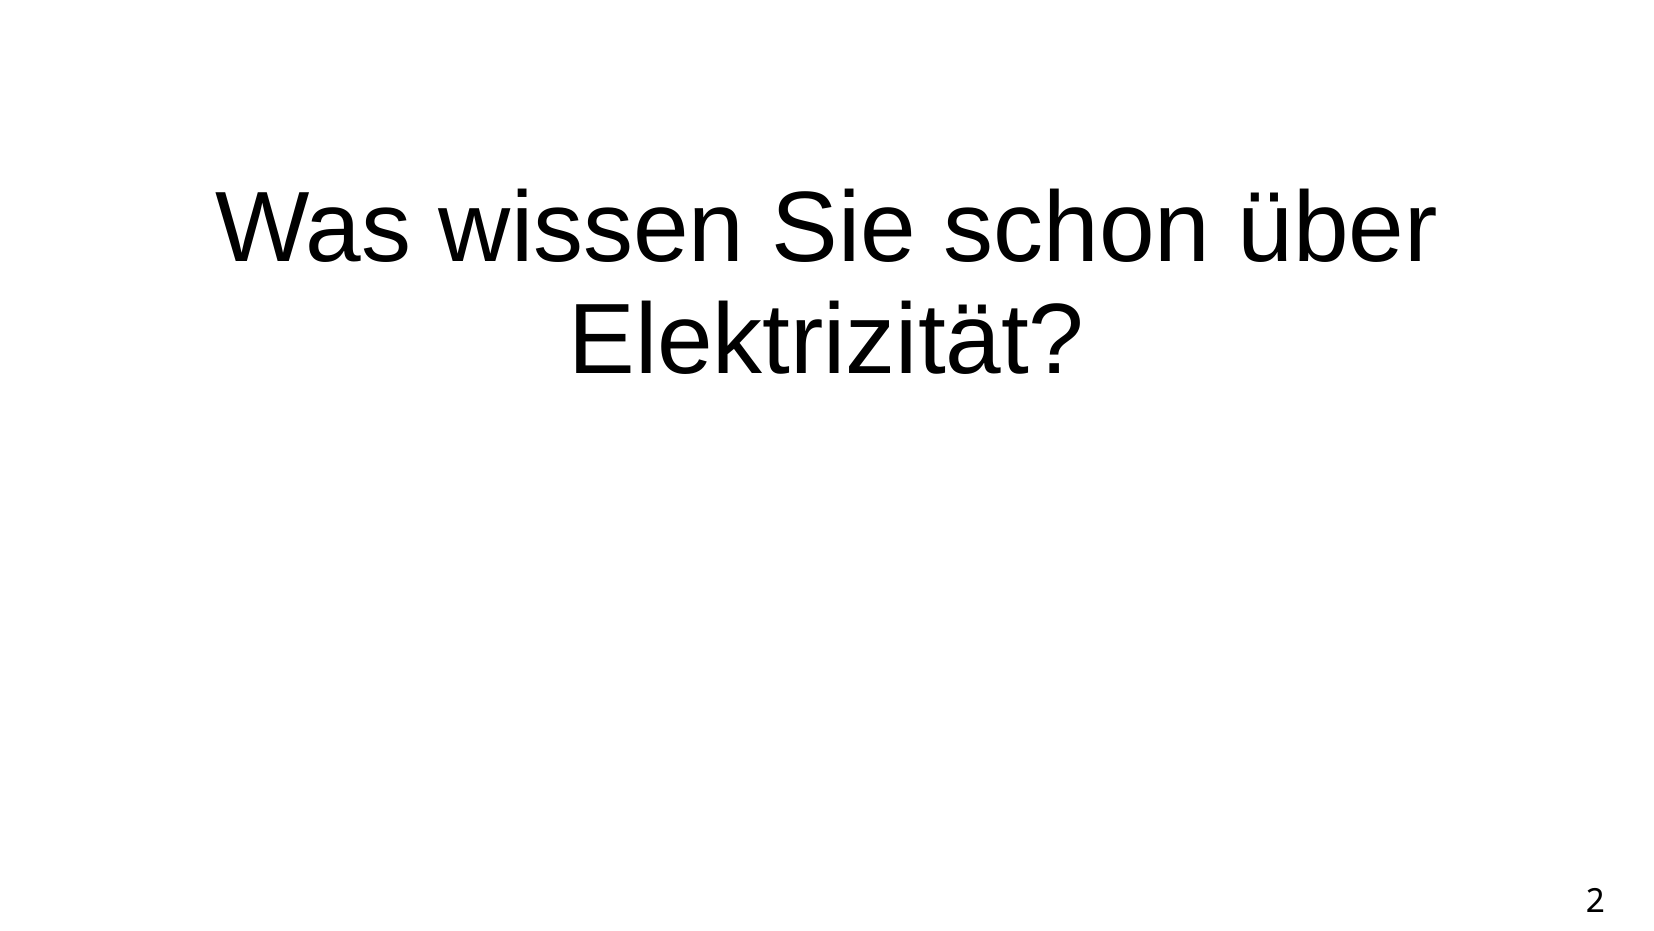

# Was wissen Sie schon über Elektrizität?